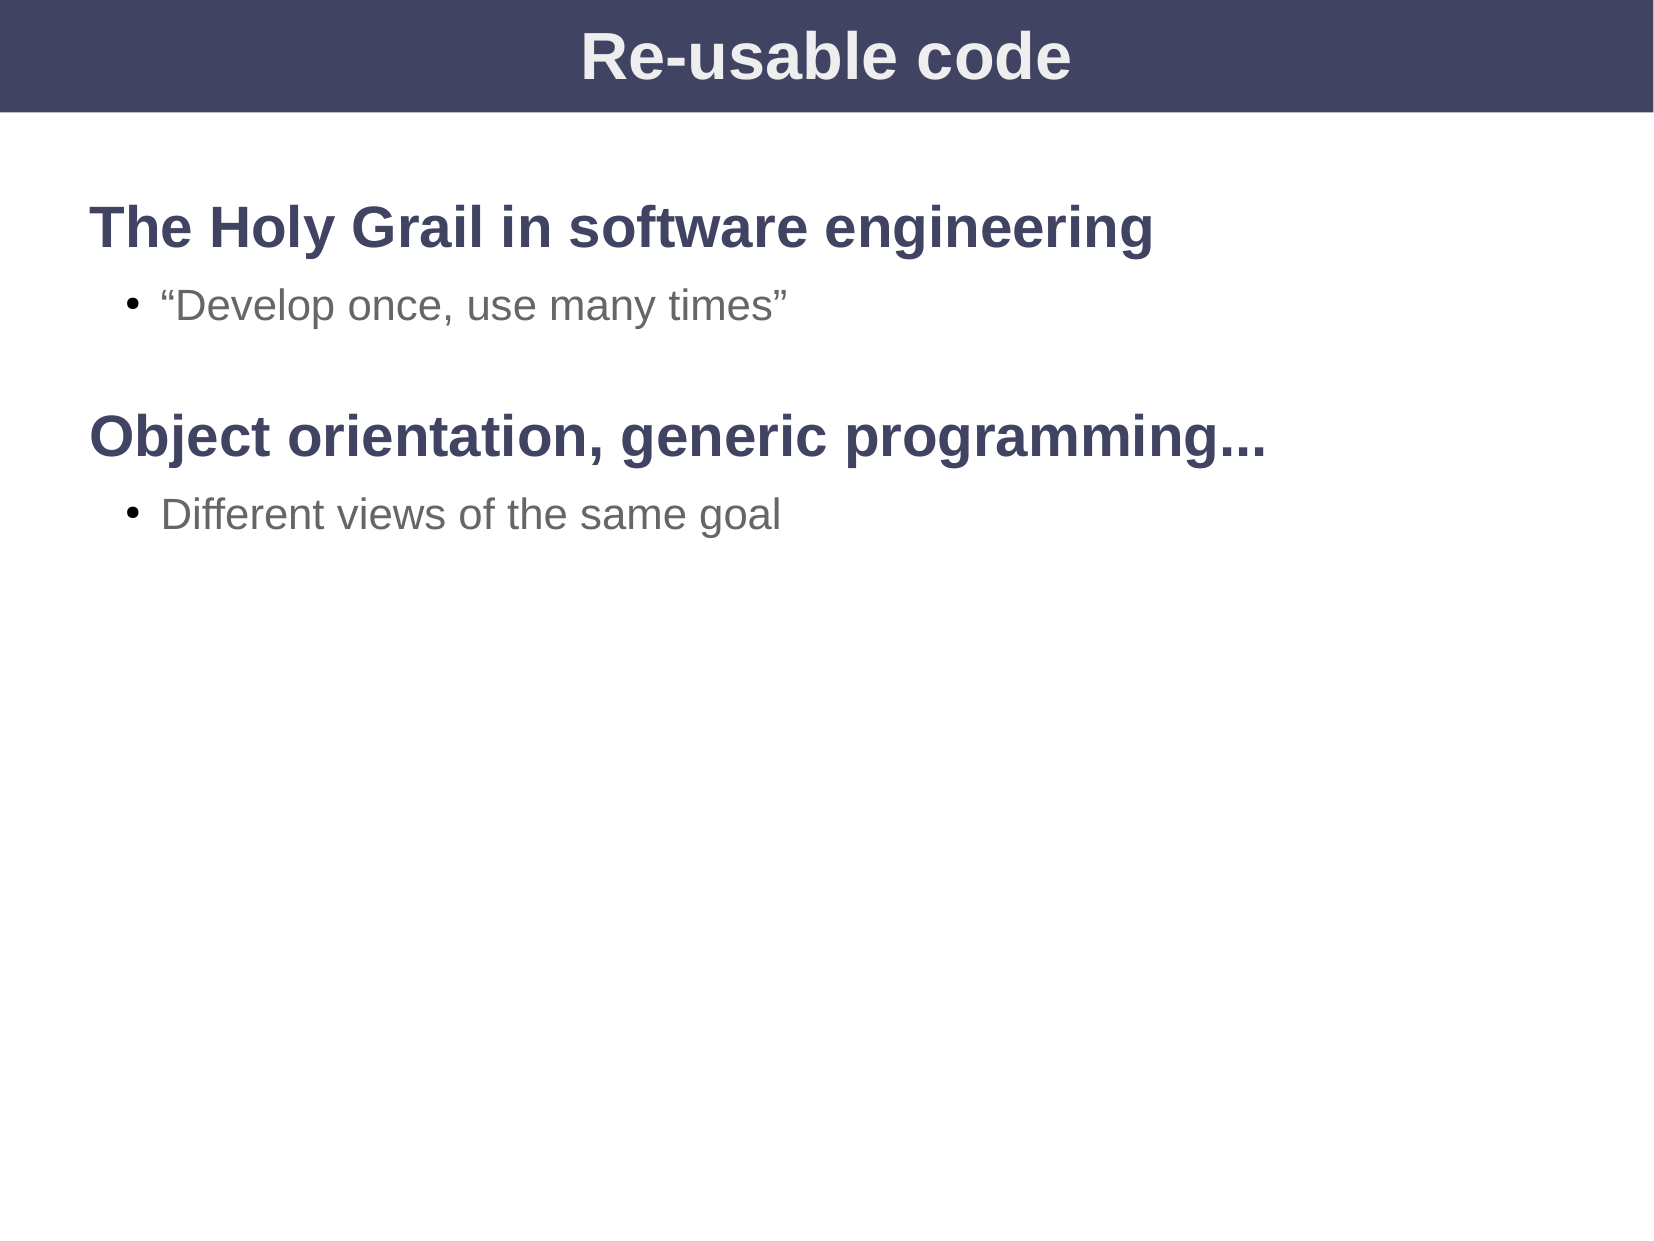

Re-usable code
The Holy Grail in software engineering
“Develop once, use many times”
Object orientation, generic programming...
Different views of the same goal